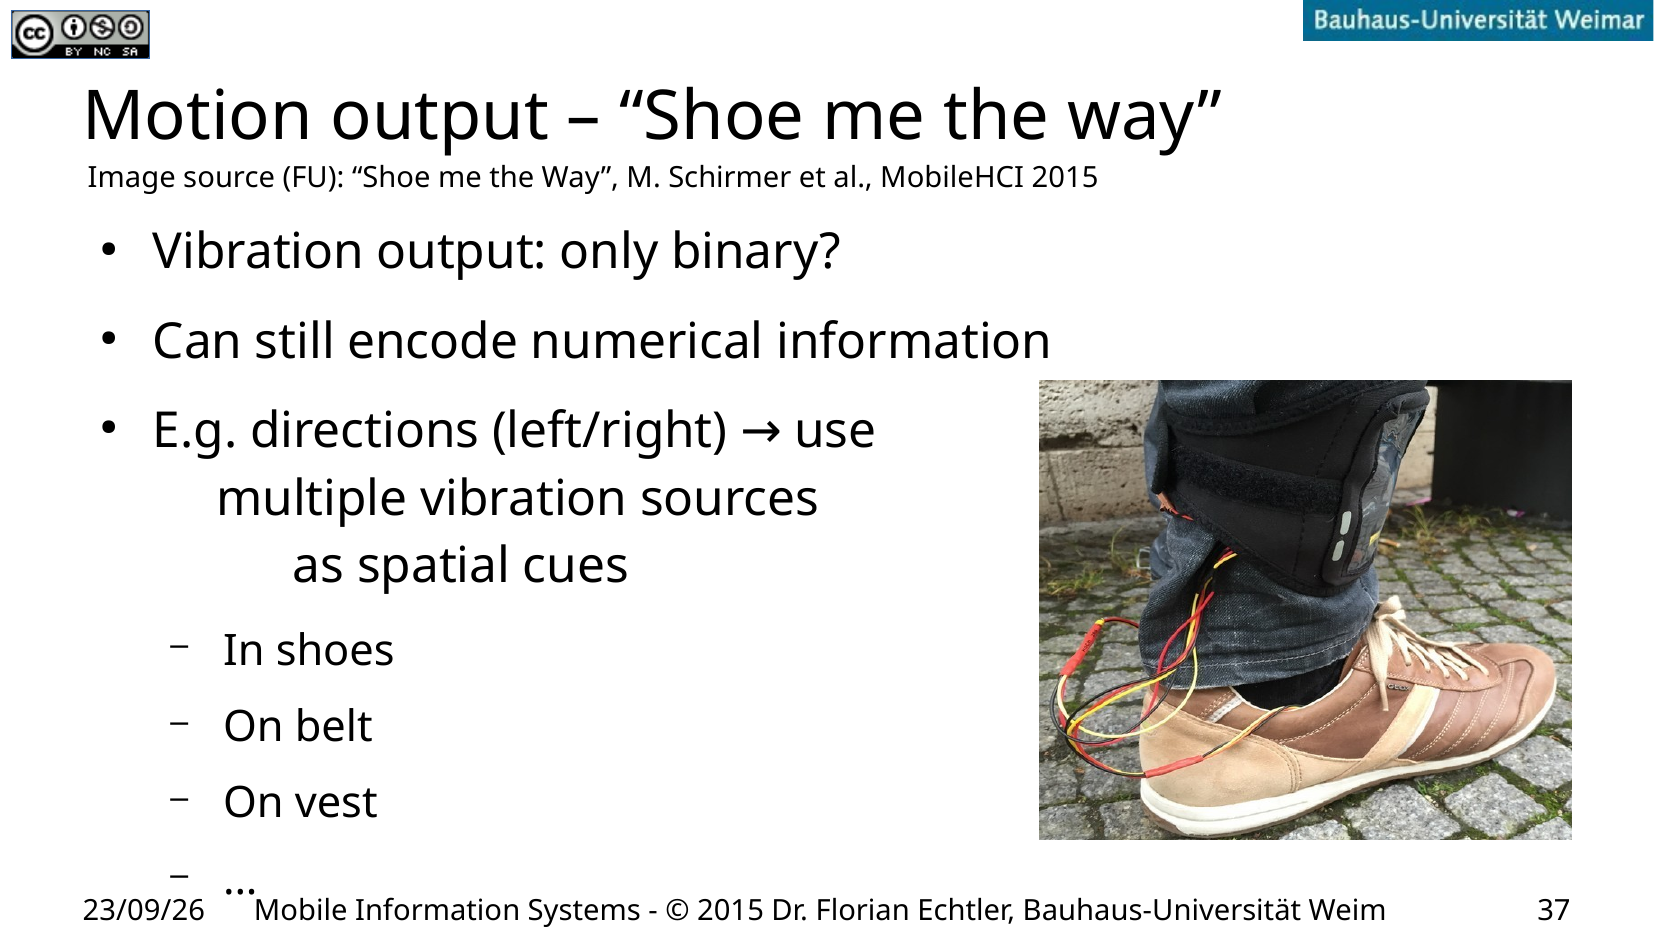

# Motion output – “Shoe me the way”
Image source (FU): “Shoe me the Way”, M. Schirmer et al., MobileHCI 2015
Vibration output: only binary?
Can still encode numerical information
E.g. directions (left/right) → use multiple vibration sources as spatial cues
In shoes
On belt
On vest
...
Mobile Information Systems - © 2015 Dr. Florian Echtler, Bauhaus-Universität Weimar
37